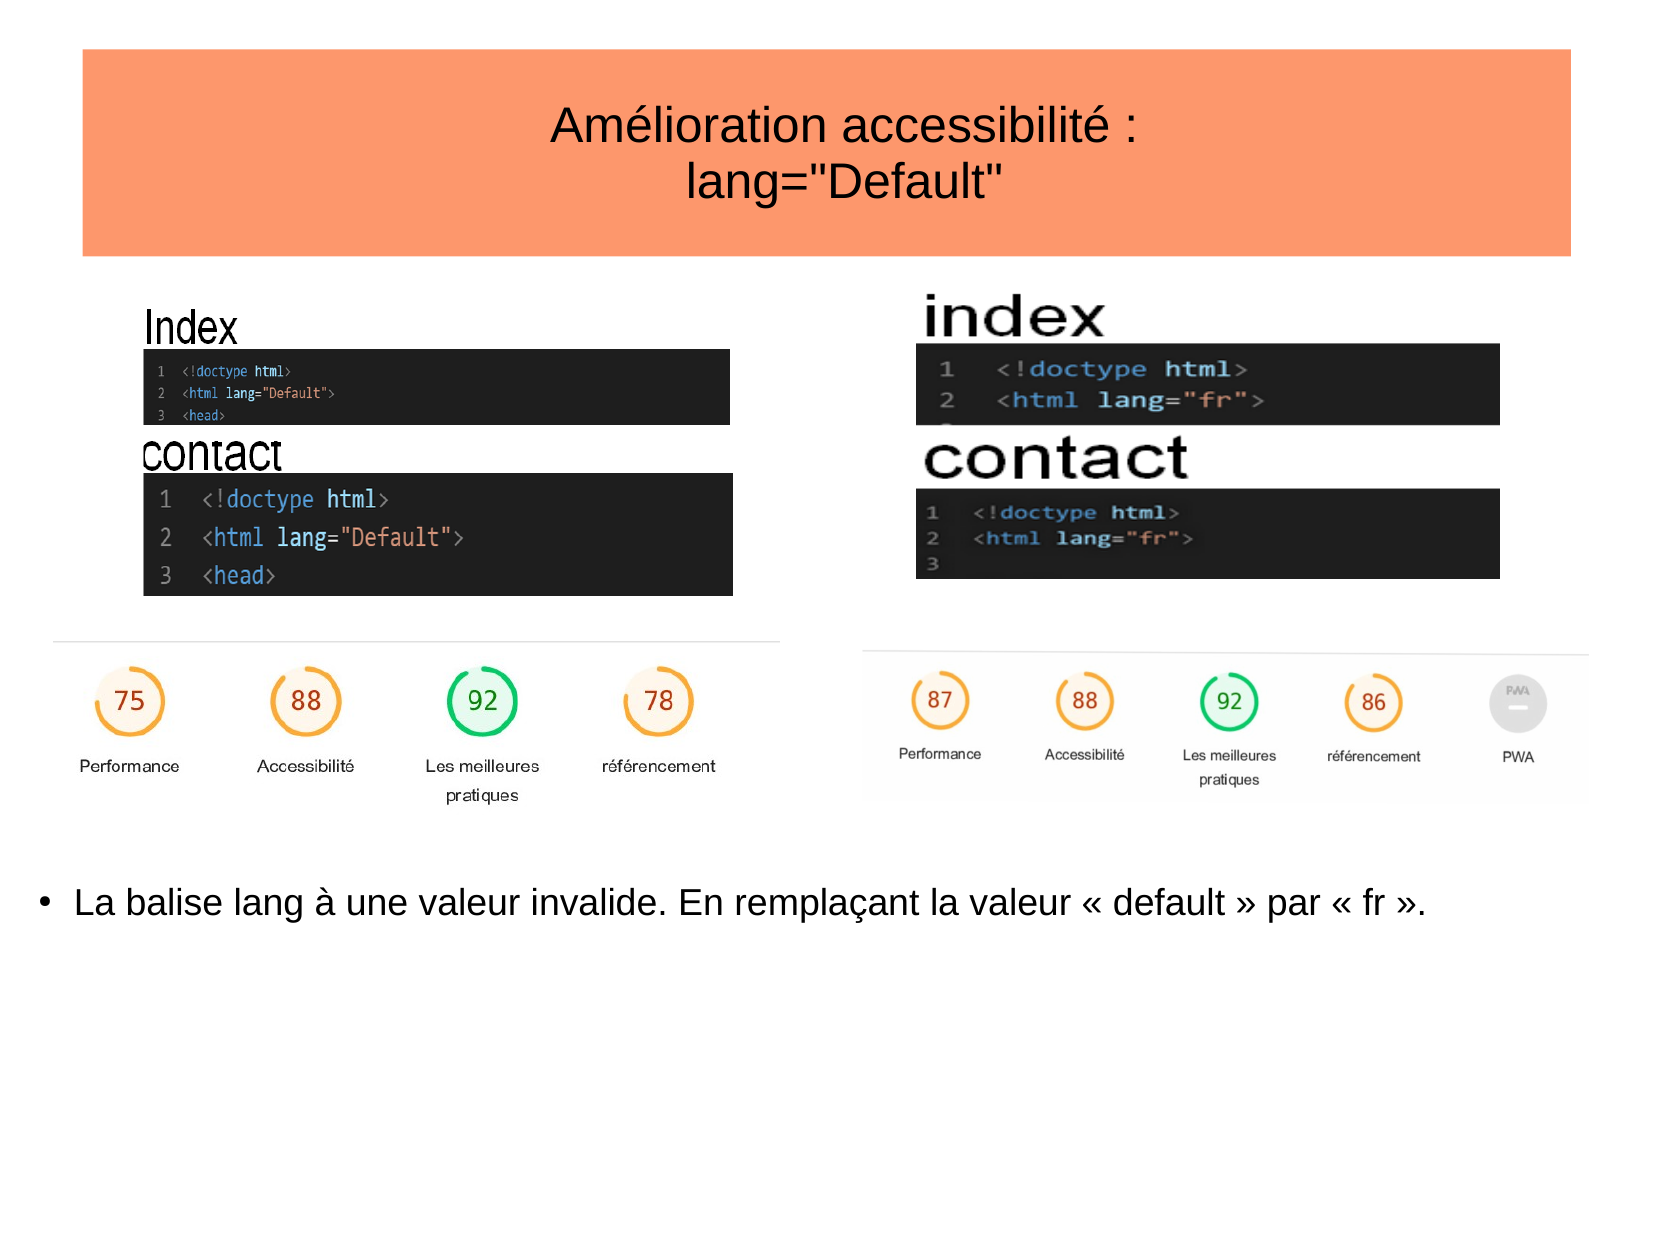

# Amélioration accessibilité :
lang="Default"
La balise lang à une valeur invalide. En remplaçant la valeur « default » par « fr ».